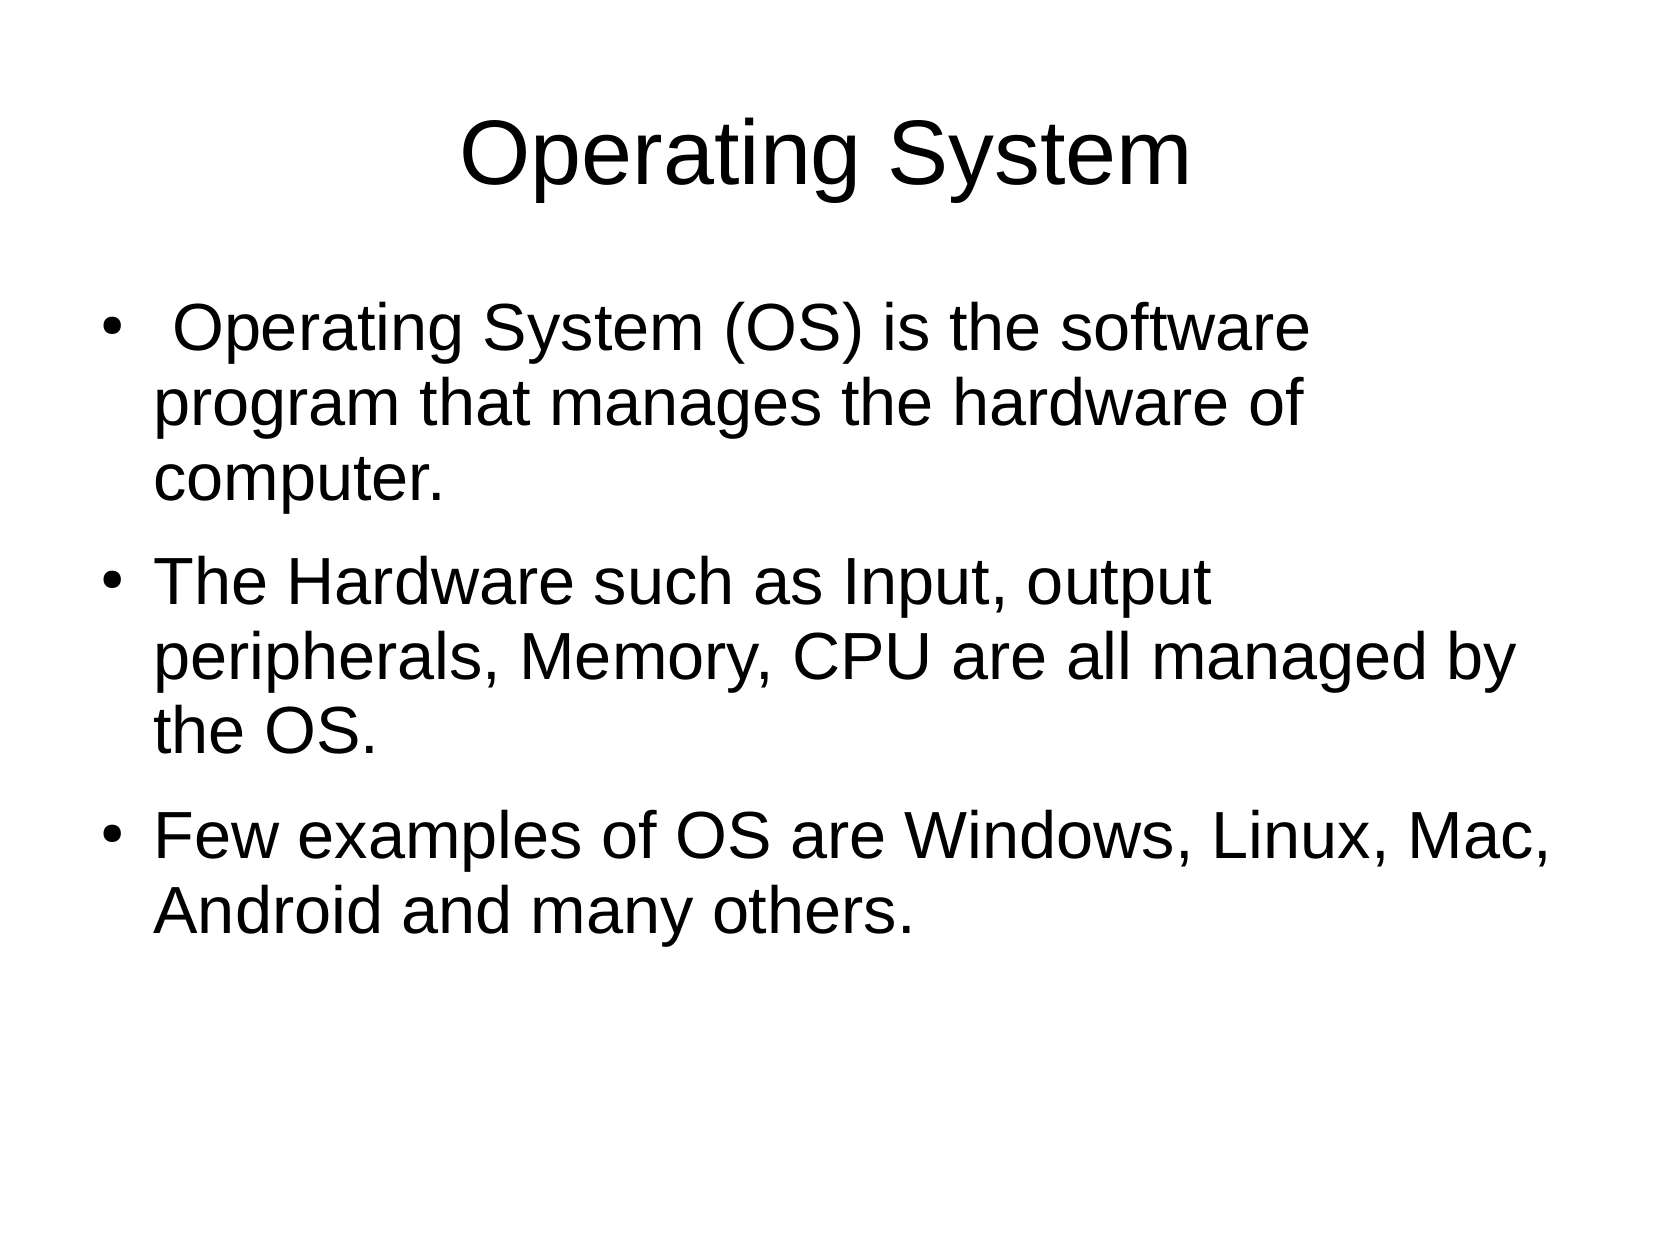

# Operating System
 Operating System (OS) is the software program that manages the hardware of computer.
The Hardware such as Input, output peripherals, Memory, CPU are all managed by the OS.
Few examples of OS are Windows, Linux, Mac, Android and many others.